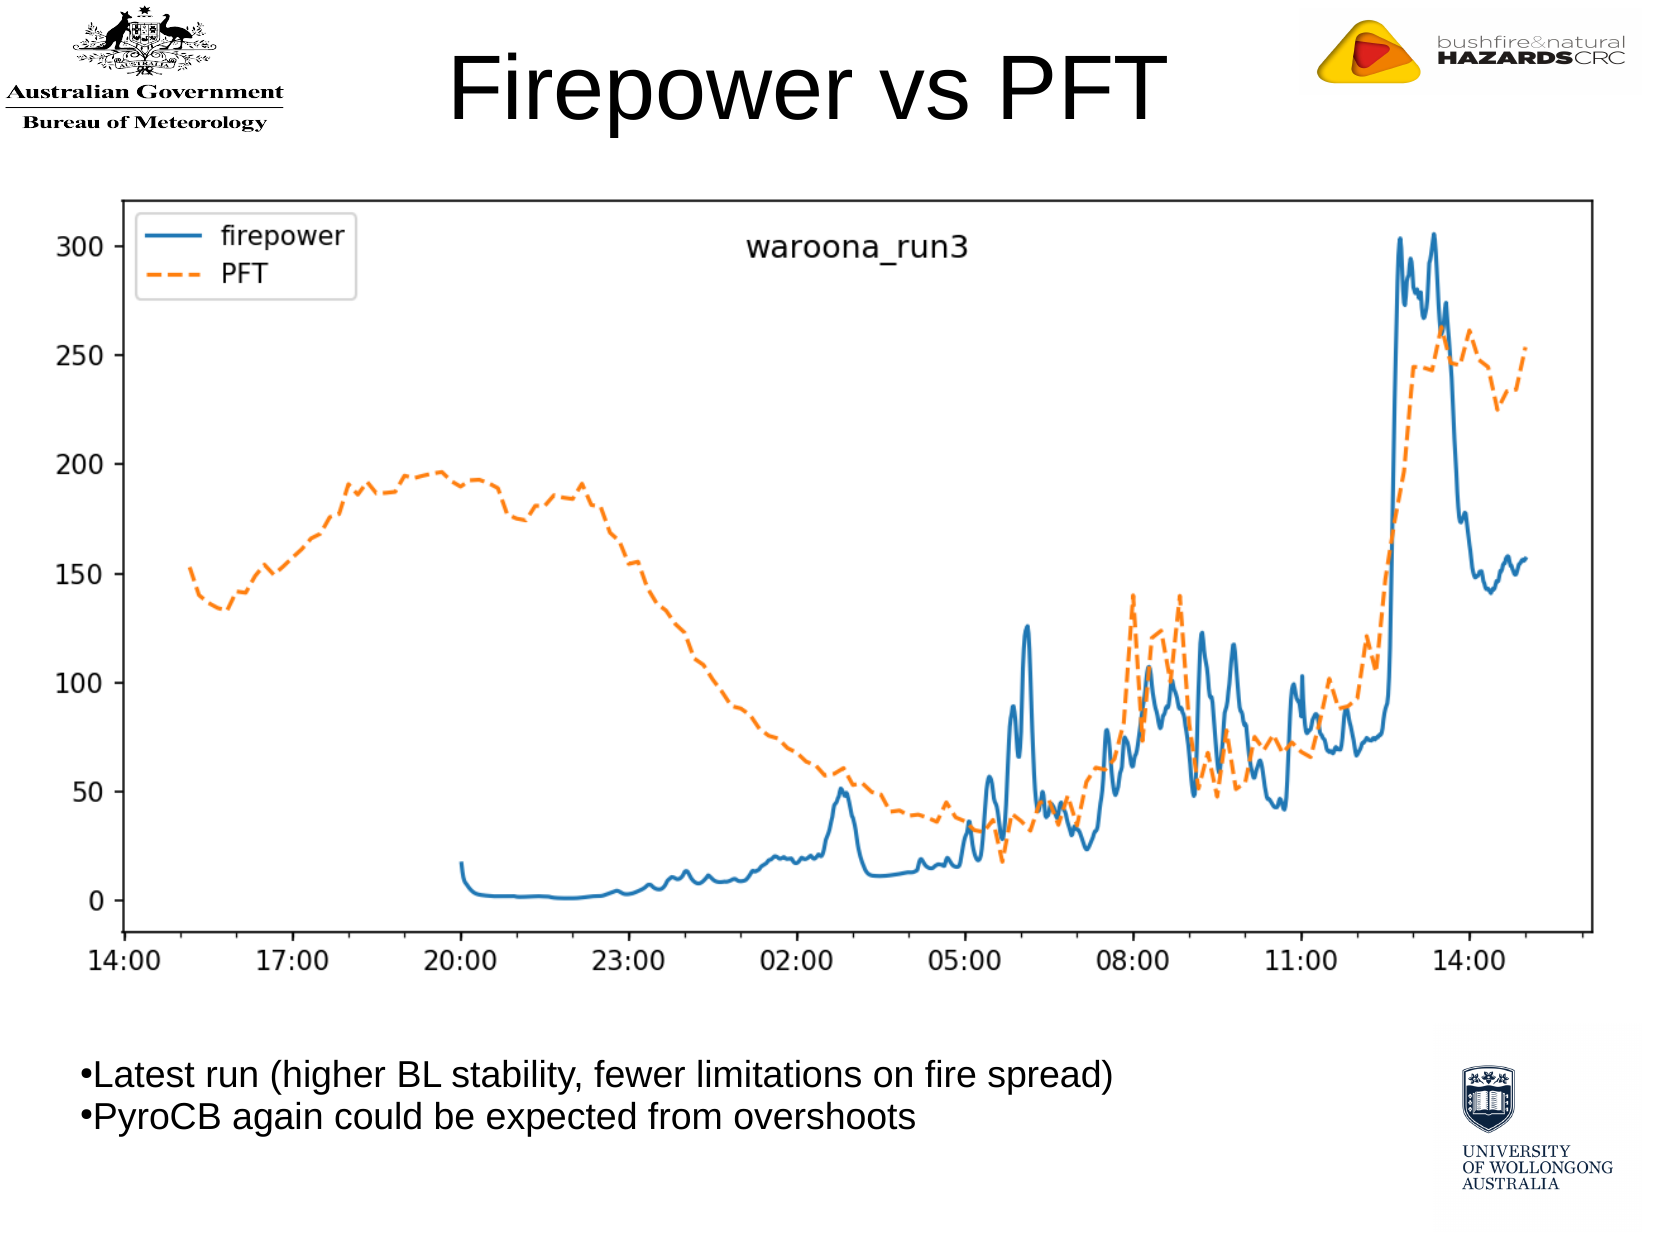

# Firepower vs PFT
Latest run (higher BL stability, fewer limitations on fire spread)
PyroCB again could be expected from overshoots